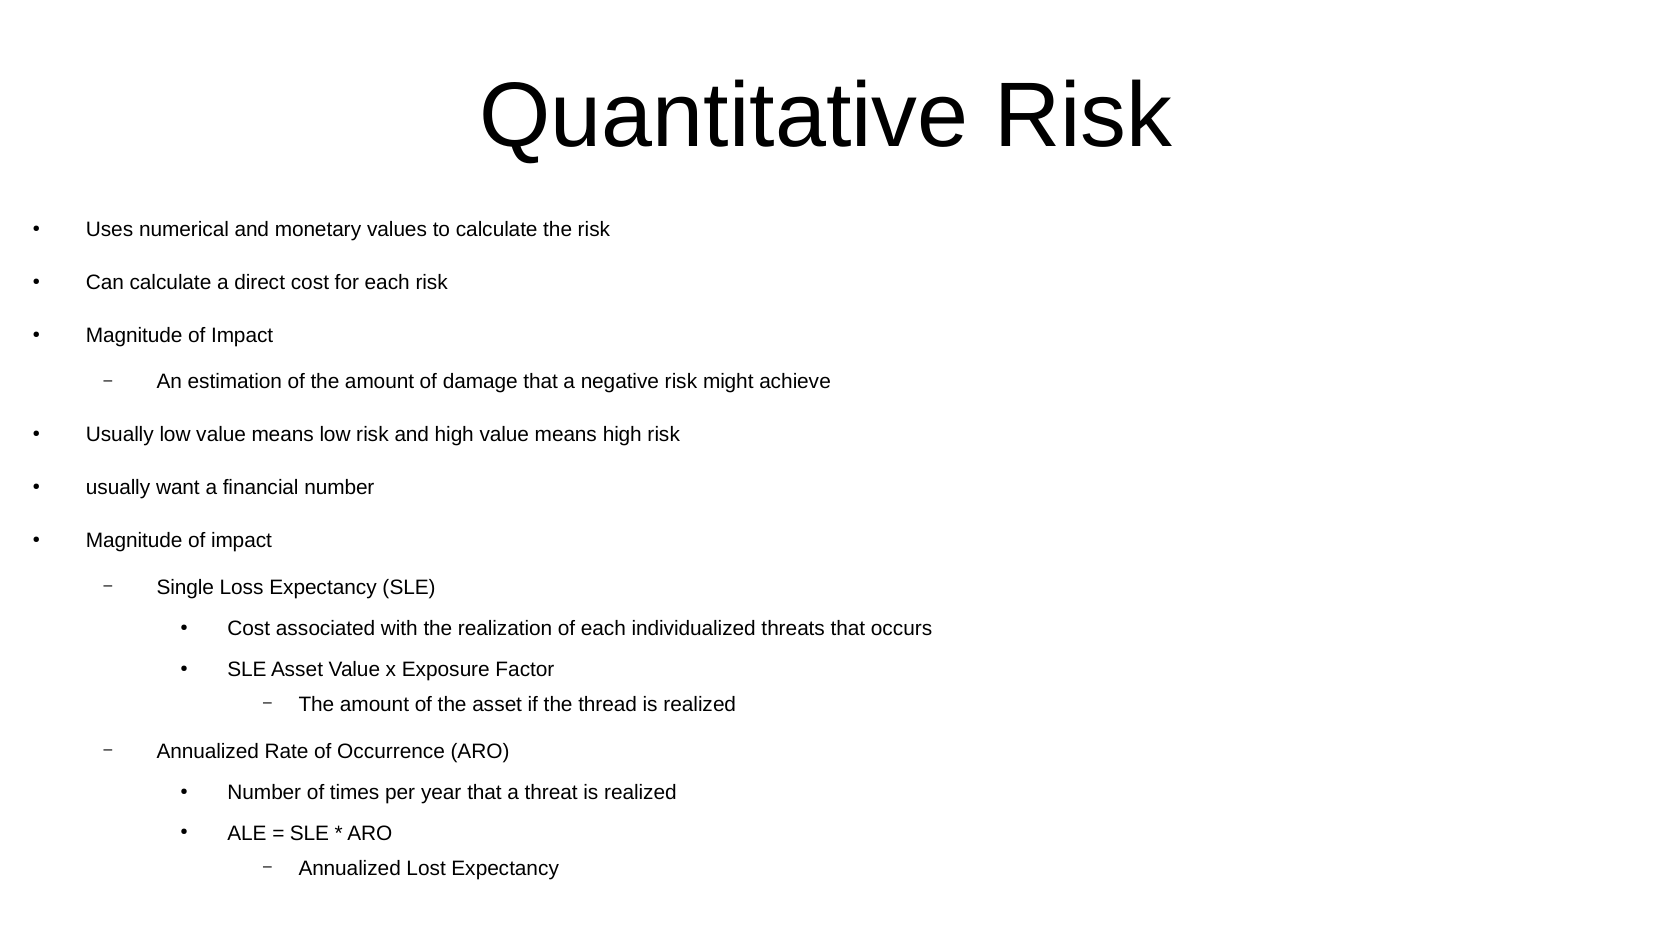

# Quantitative Risk
Uses numerical and monetary values to calculate the risk
Can calculate a direct cost for each risk
Magnitude of Impact
An estimation of the amount of damage that a negative risk might achieve
Usually low value means low risk and high value means high risk
usually want a financial number
Magnitude of impact
Single Loss Expectancy (SLE)
Cost associated with the realization of each individualized threats that occurs
SLE Asset Value x Exposure Factor
The amount of the asset if the thread is realized
Annualized Rate of Occurrence (ARO)
Number of times per year that a threat is realized
ALE = SLE * ARO
Annualized Lost Expectancy